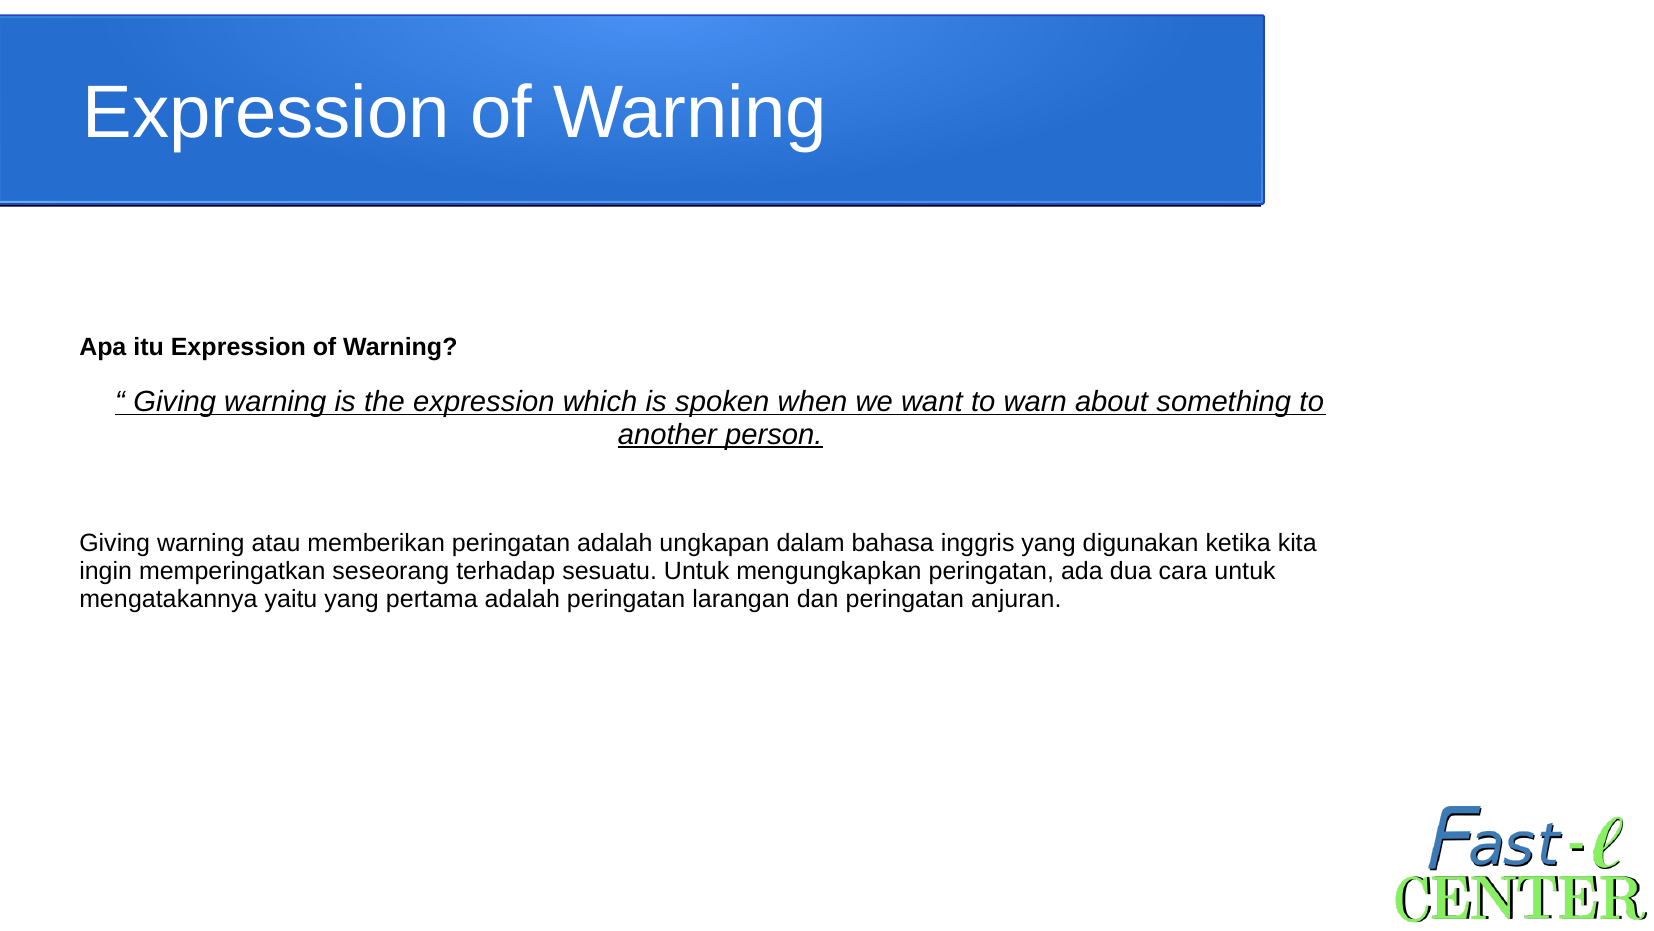

# Expression of Warning
Apa itu Expression of Warning?
“ Giving warning is the expression which is spoken when we want to warn about something to another person.
Giving warning atau memberikan peringatan adalah ungkapan dalam bahasa inggris yang digunakan ketika kita ingin memperingatkan seseorang terhadap sesuatu. Untuk mengungkapkan peringatan, ada dua cara untuk mengatakannya yaitu yang pertama adalah peringatan larangan dan peringatan anjuran.